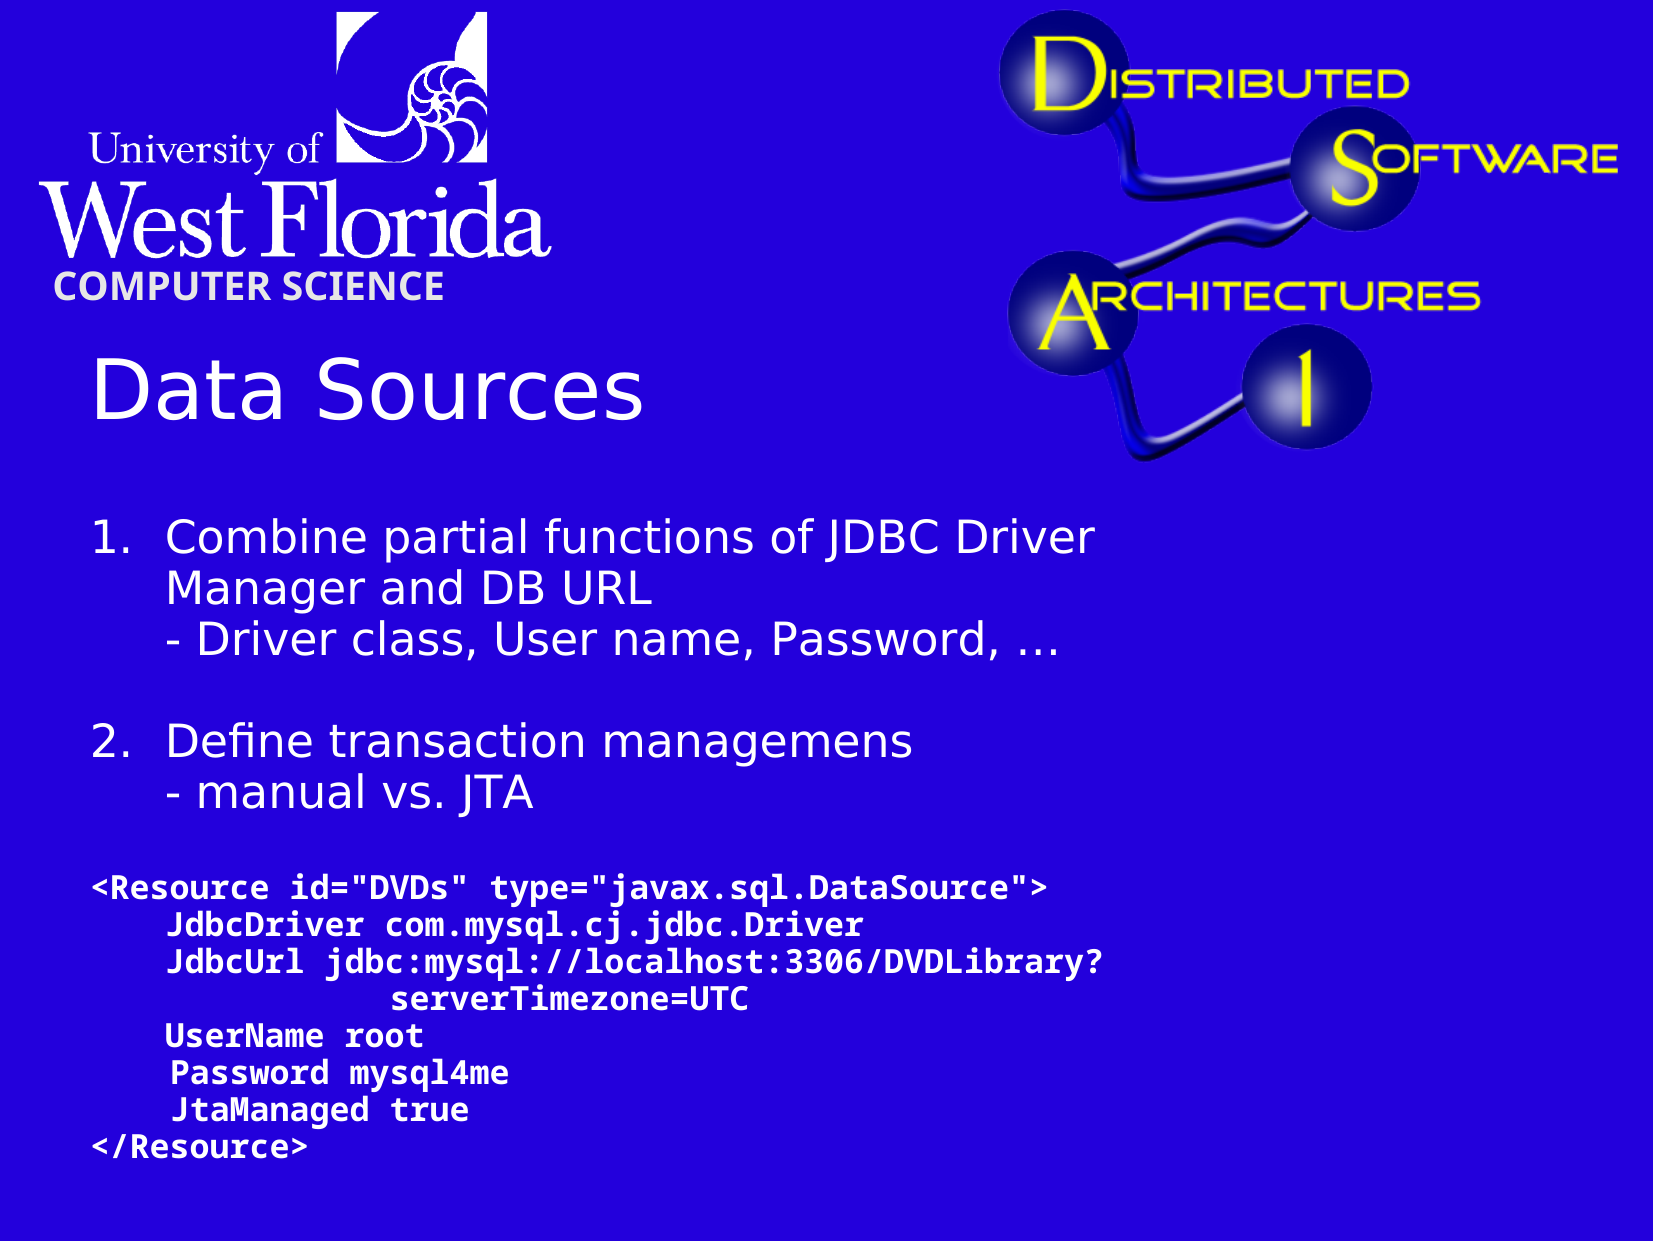

COMPUTER SCIENCE
Data Sources
1. 	Combine partial functions of JDBC Driver
	Manager and DB URL
	- Driver class, User name, Password, …
2. 	Define transaction managemens
	- manual vs. JTA
<Resource id="DVDs" type="javax.sql.DataSource">
 	JdbcDriver com.mysql.cj.jdbc.Driver
	JdbcUrl jdbc:mysql://localhost:3306/DVDLibrary?
				serverTimezone=UTC
	UserName root
 Password mysql4me
 JtaManaged true
</Resource>